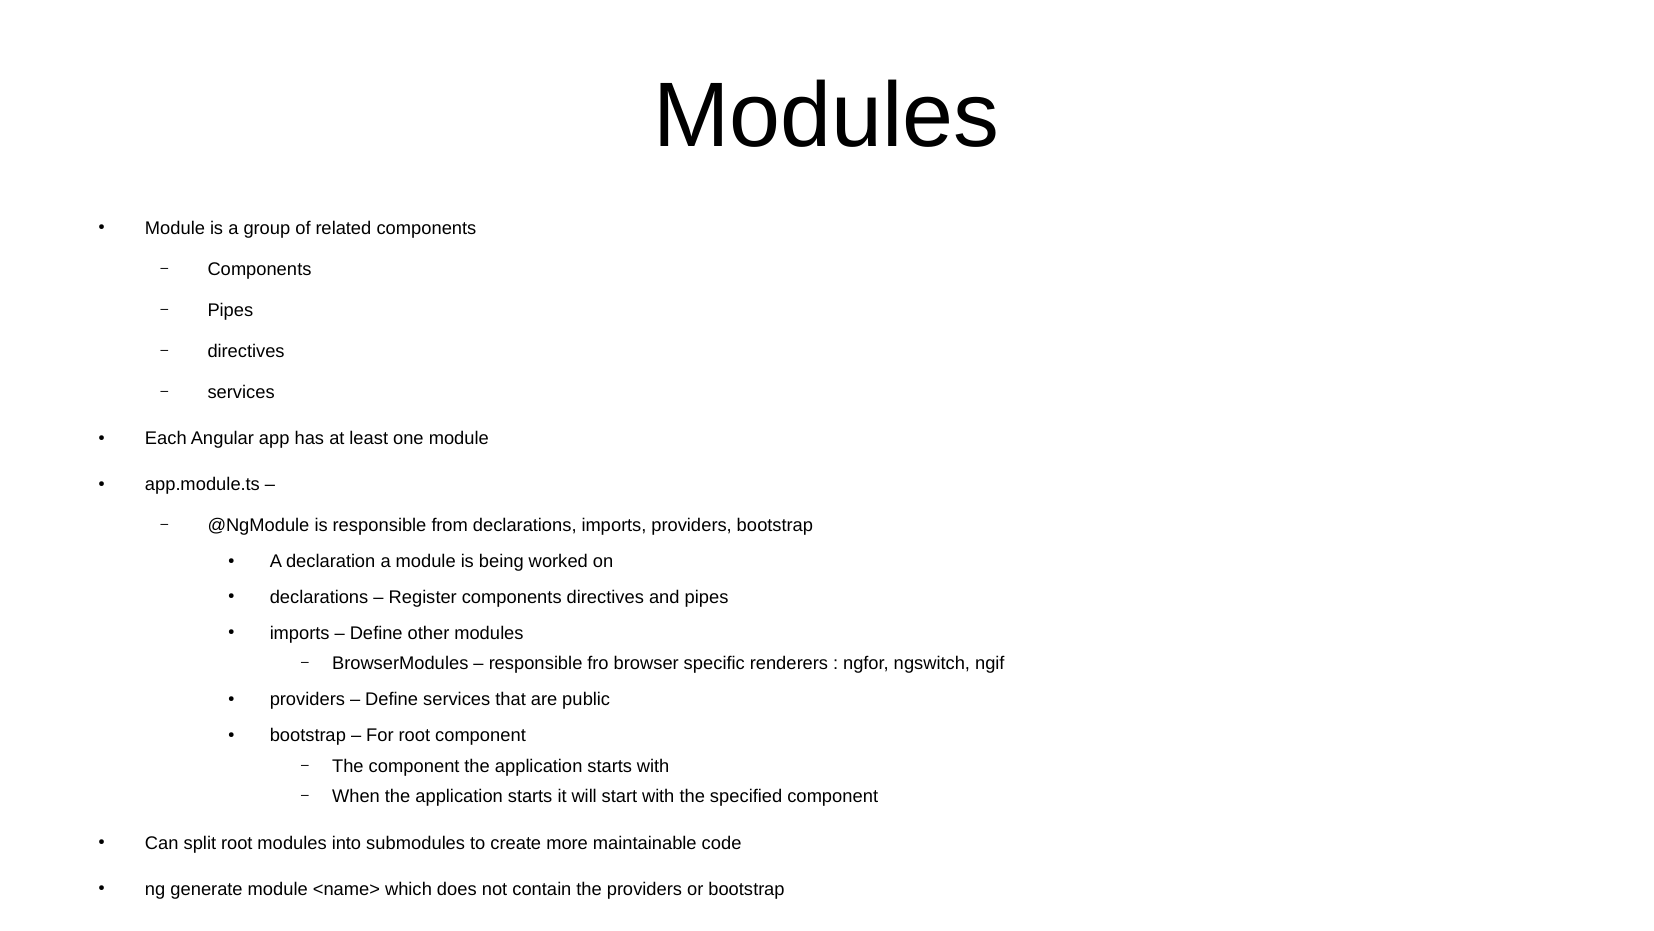

# Modules
Module is a group of related components
Components
Pipes
directives
services
Each Angular app has at least one module
app.module.ts –
@NgModule is responsible from declarations, imports, providers, bootstrap
A declaration a module is being worked on
declarations – Register components directives and pipes
imports – Define other modules
BrowserModules – responsible fro browser specific renderers : ngfor, ngswitch, ngif
providers – Define services that are public
bootstrap – For root component
The component the application starts with
When the application starts it will start with the specified component
Can split root modules into submodules to create more maintainable code
ng generate module <name> which does not contain the providers or bootstrap